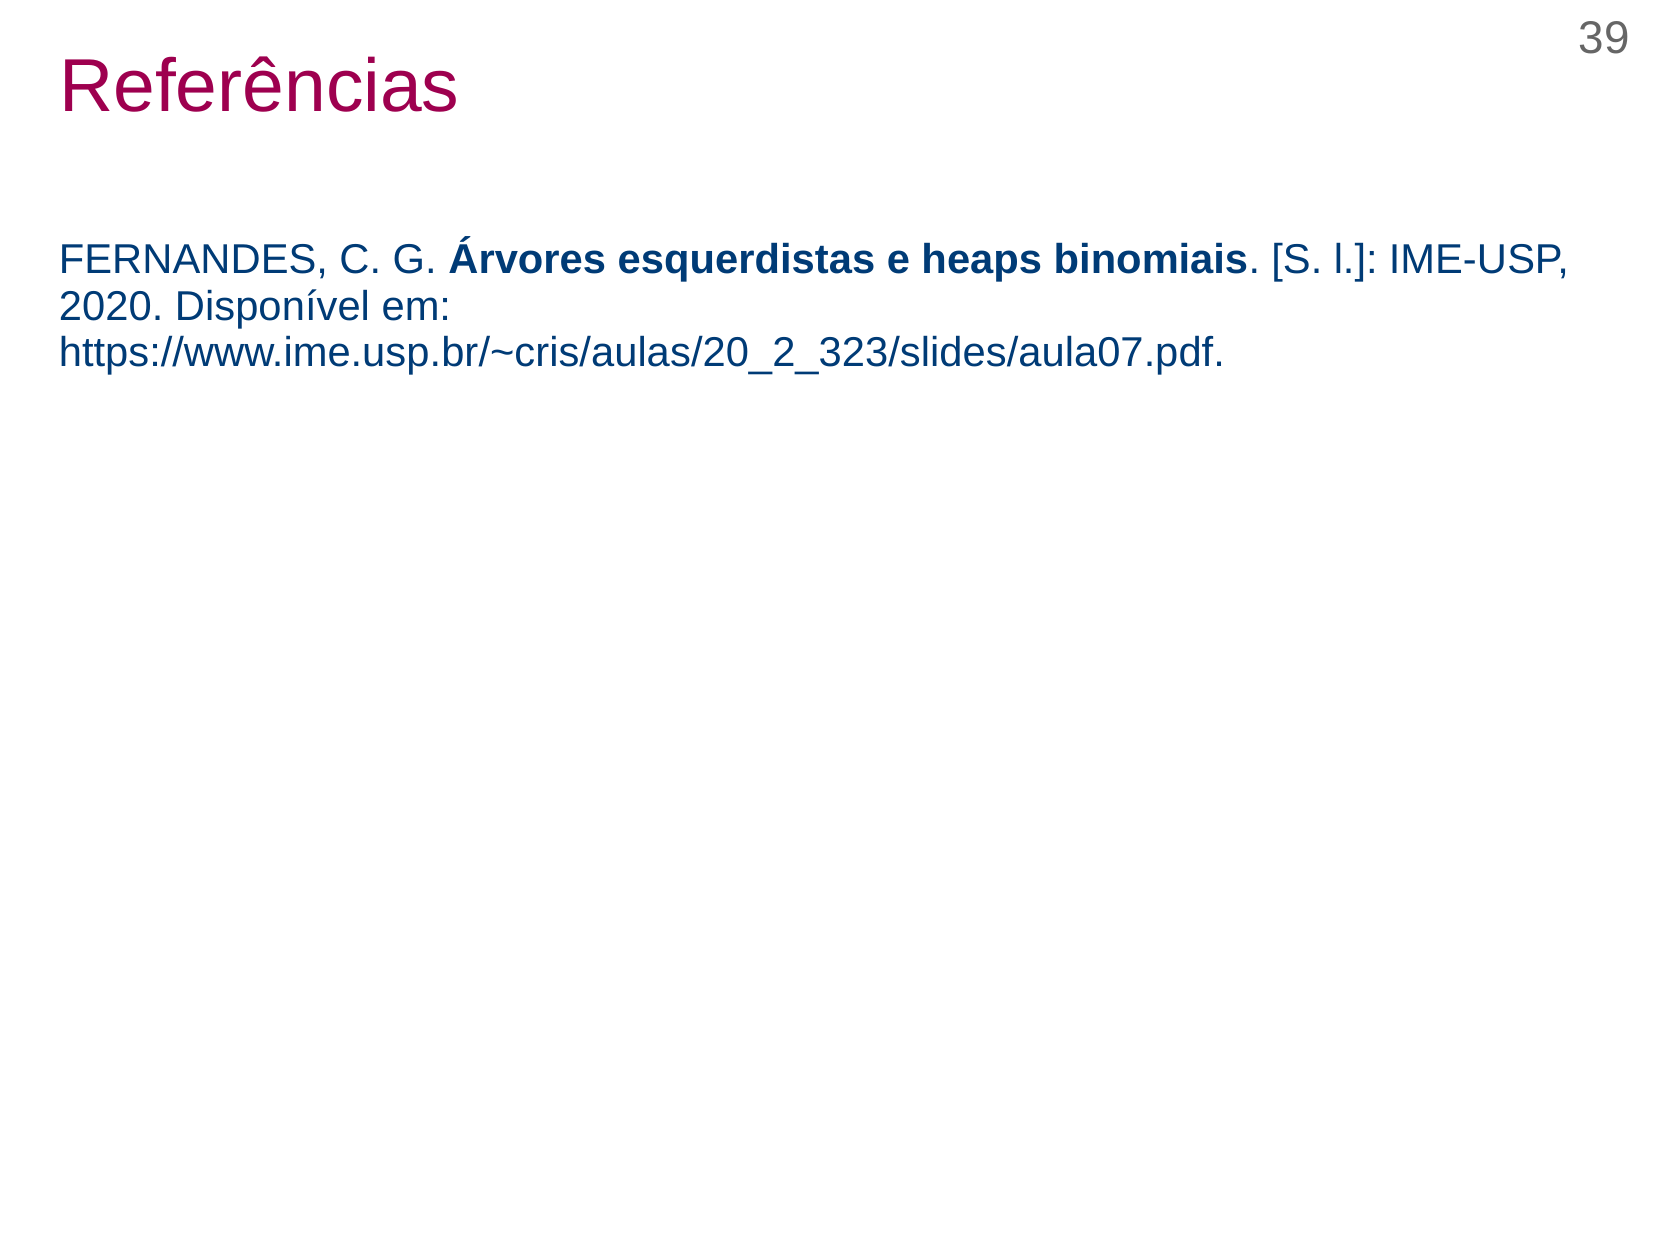

39
# Referências
FERNANDES, C. G. Árvores esquerdistas e heaps binomiais. [S. l.]: IME-USP, 2020. Disponível em: https://www.ime.usp.br/~cris/aulas/20_2_323/slides/aula07.pdf.